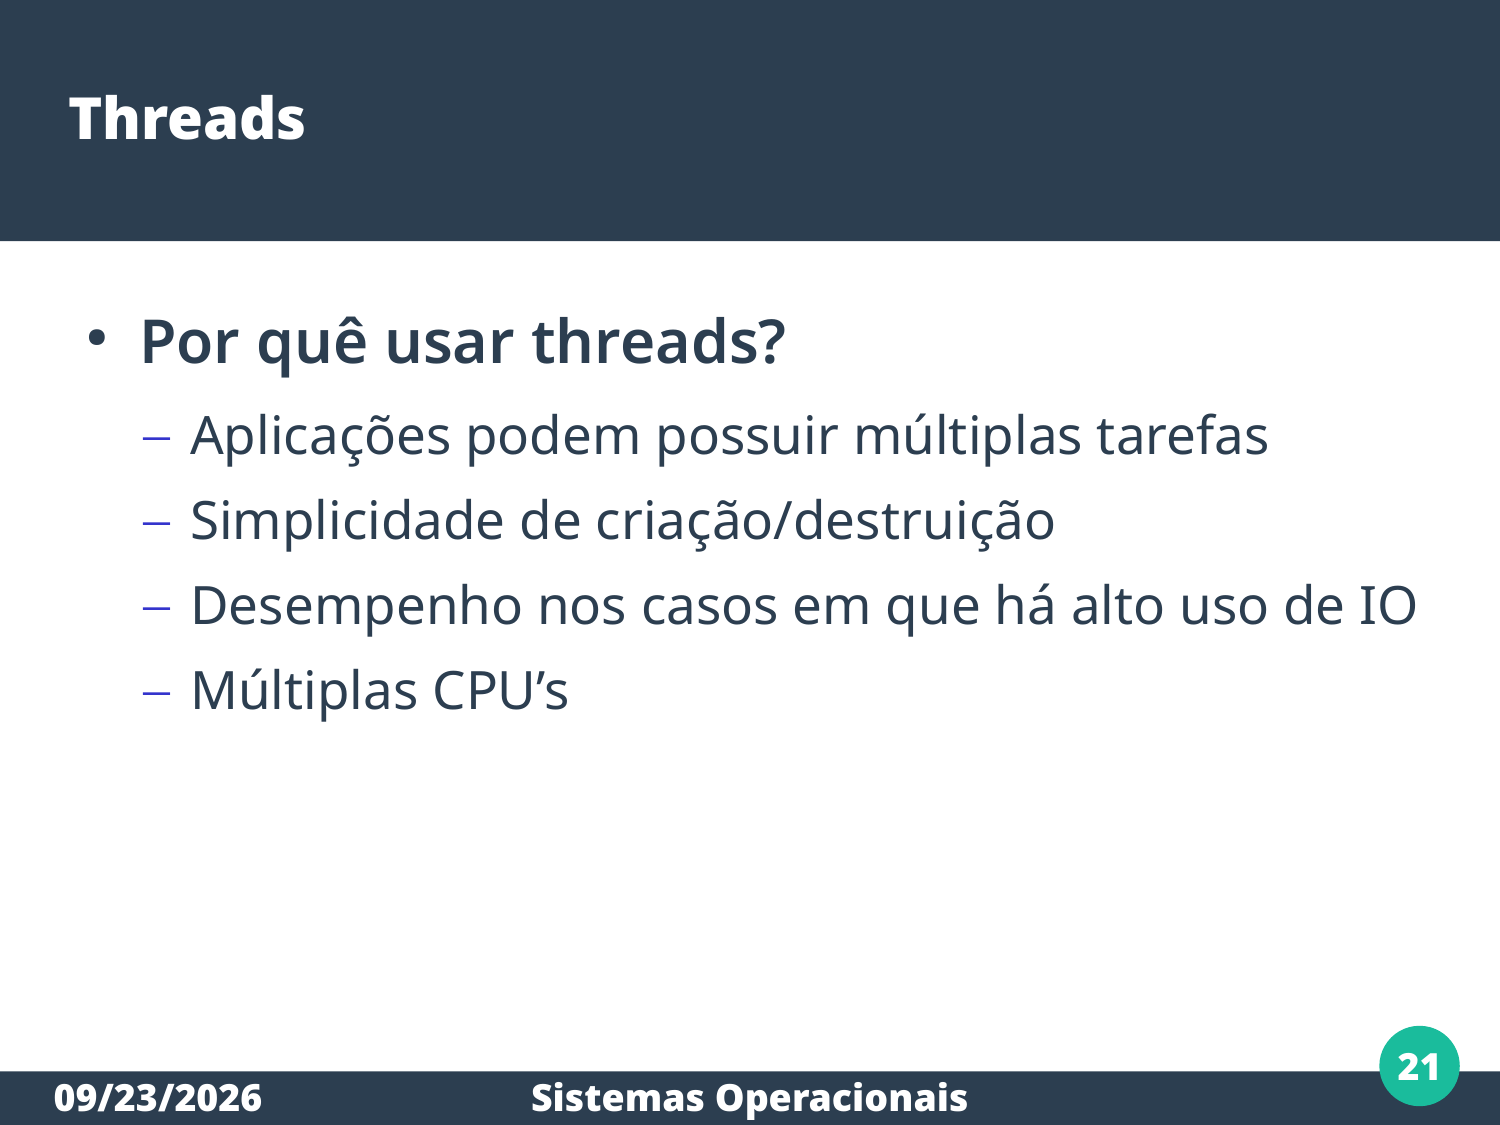

# Threads
Por quê usar threads?
Aplicações podem possuir múltiplas tarefas
Simplicidade de criação/destruição
Desempenho nos casos em que há alto uso de IO
Múltiplas CPU’s
21
Sistemas Operacionais